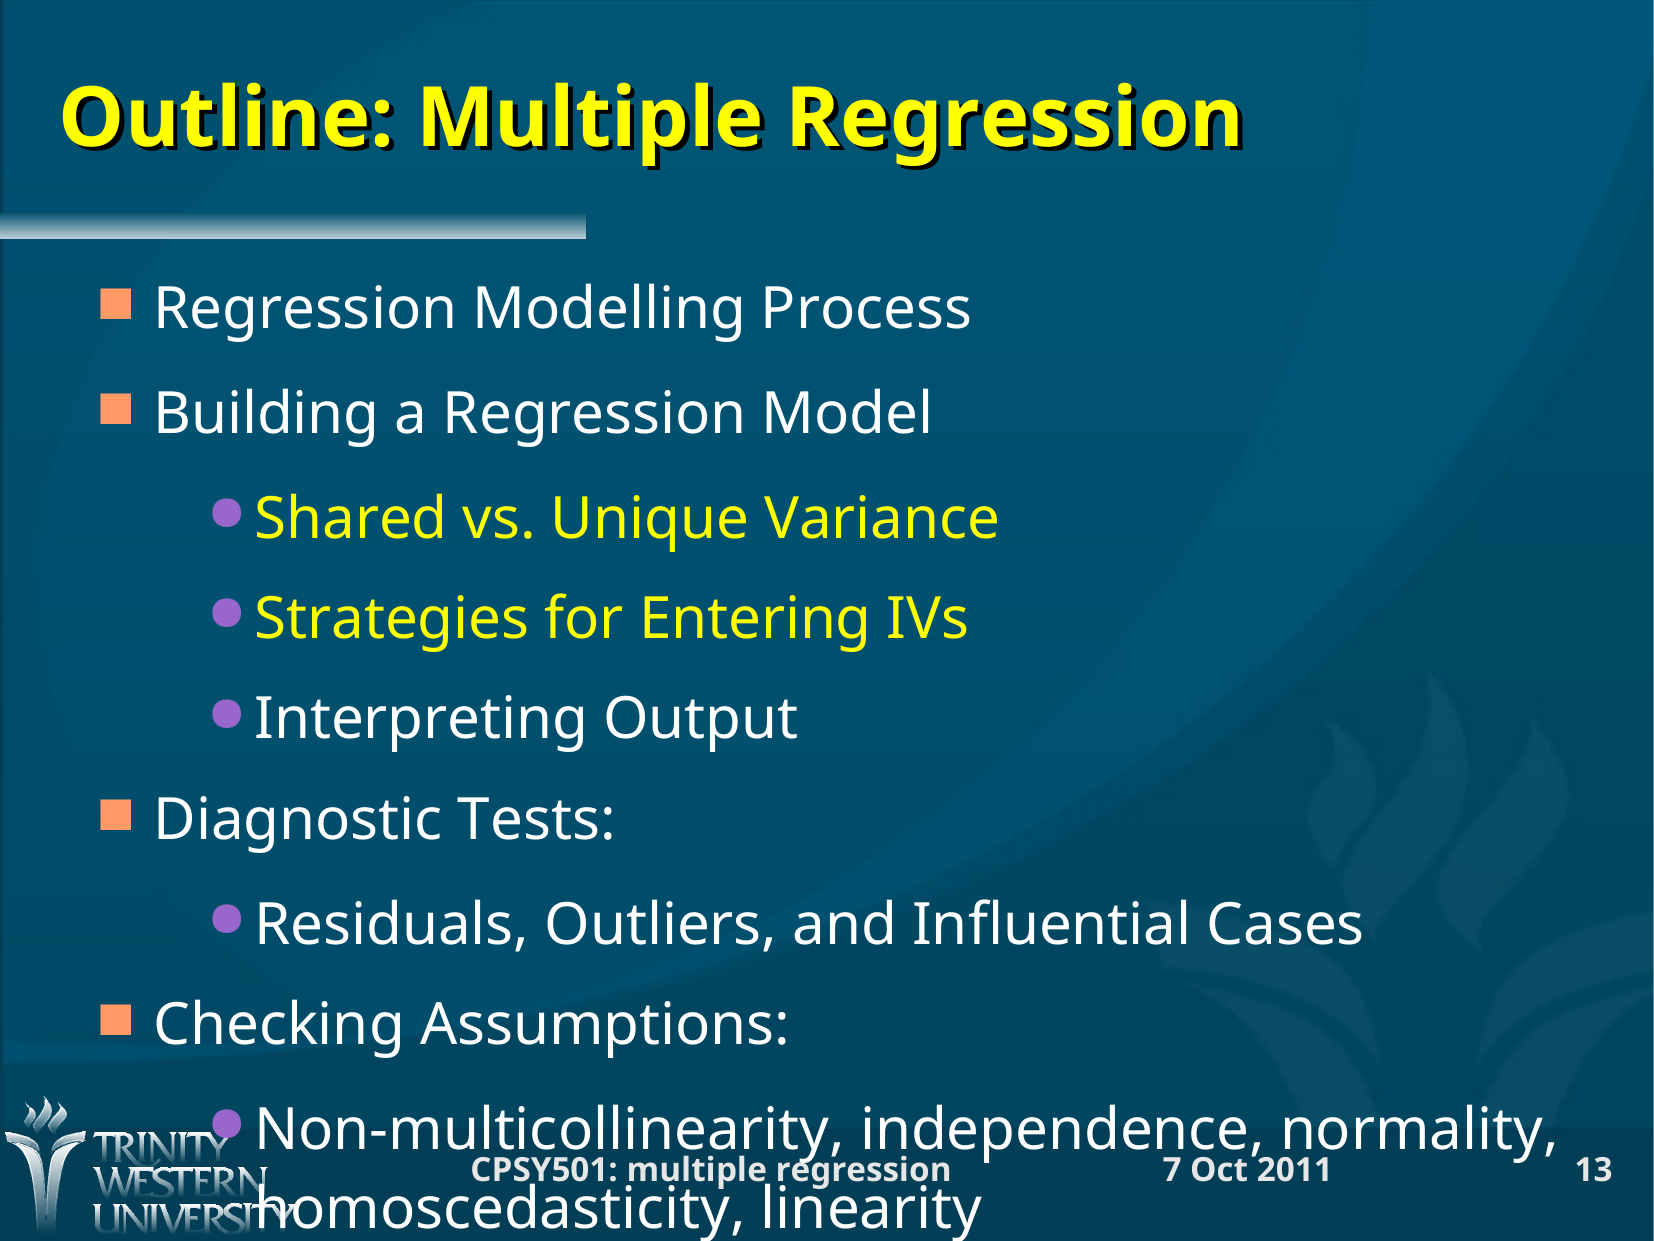

# Outline: Multiple Regression
Regression Modelling Process
Building a Regression Model
Shared vs. Unique Variance
Strategies for Entering IVs
Interpreting Output
Diagnostic Tests:
Residuals, Outliers, and Influential Cases
Checking Assumptions:
Non-multicollinearity, independence, normality, homoscedasticity, linearity
CPSY501: multiple regression
7 Oct 2011
13